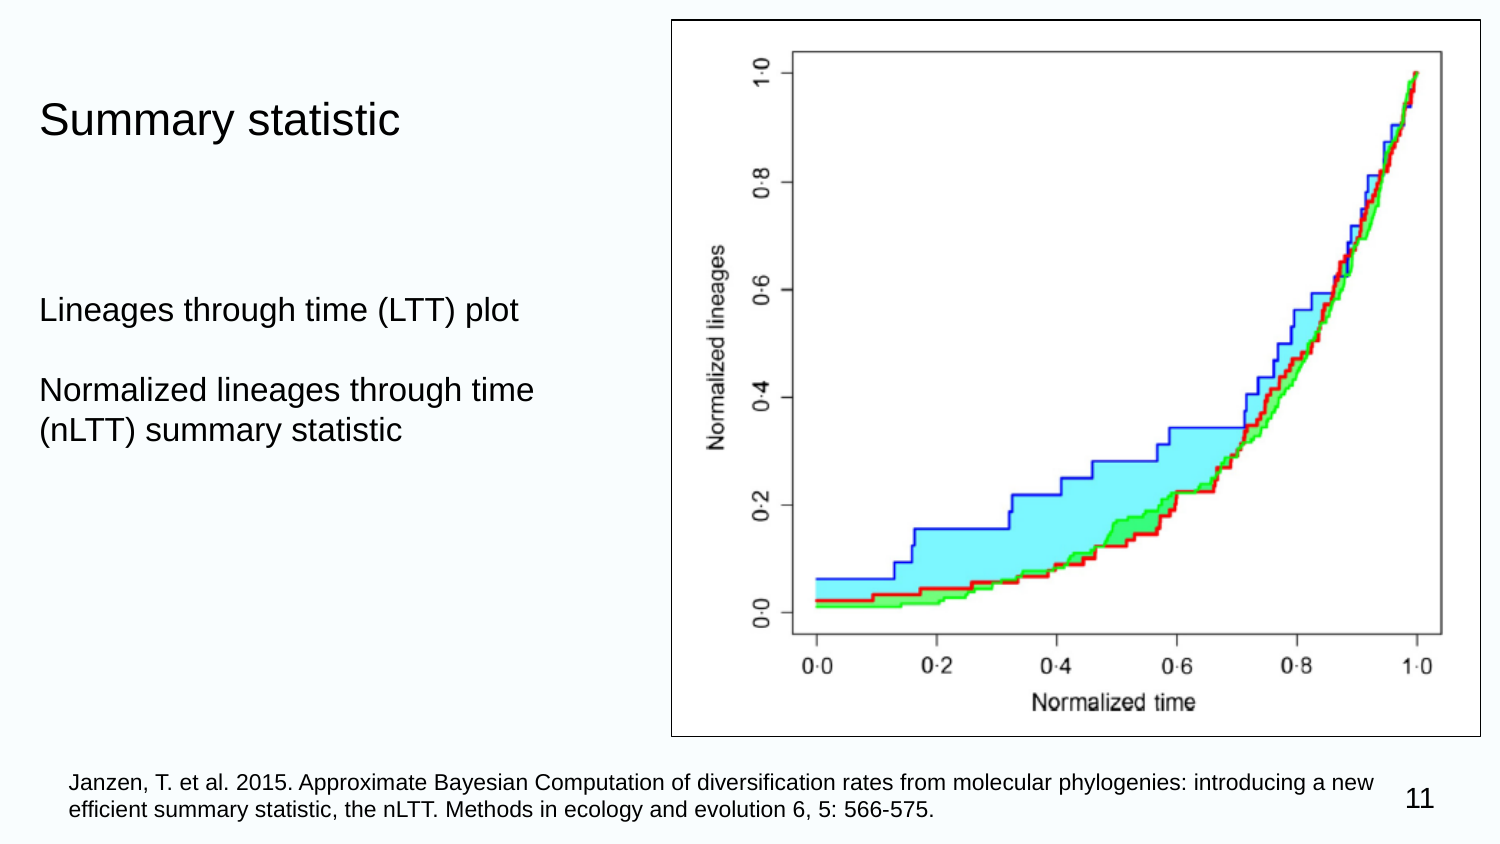

# Summary statistic
Lineages through time (LTT) plot
Normalized lineages through time (nLTT) summary statistic
Janzen, T. et al. 2015. Approximate Bayesian Computation of diversification rates from molecular phylogenies: introducing a new efficient summary statistic, the nLTT. Methods in ecology and evolution 6, 5: 566-575.